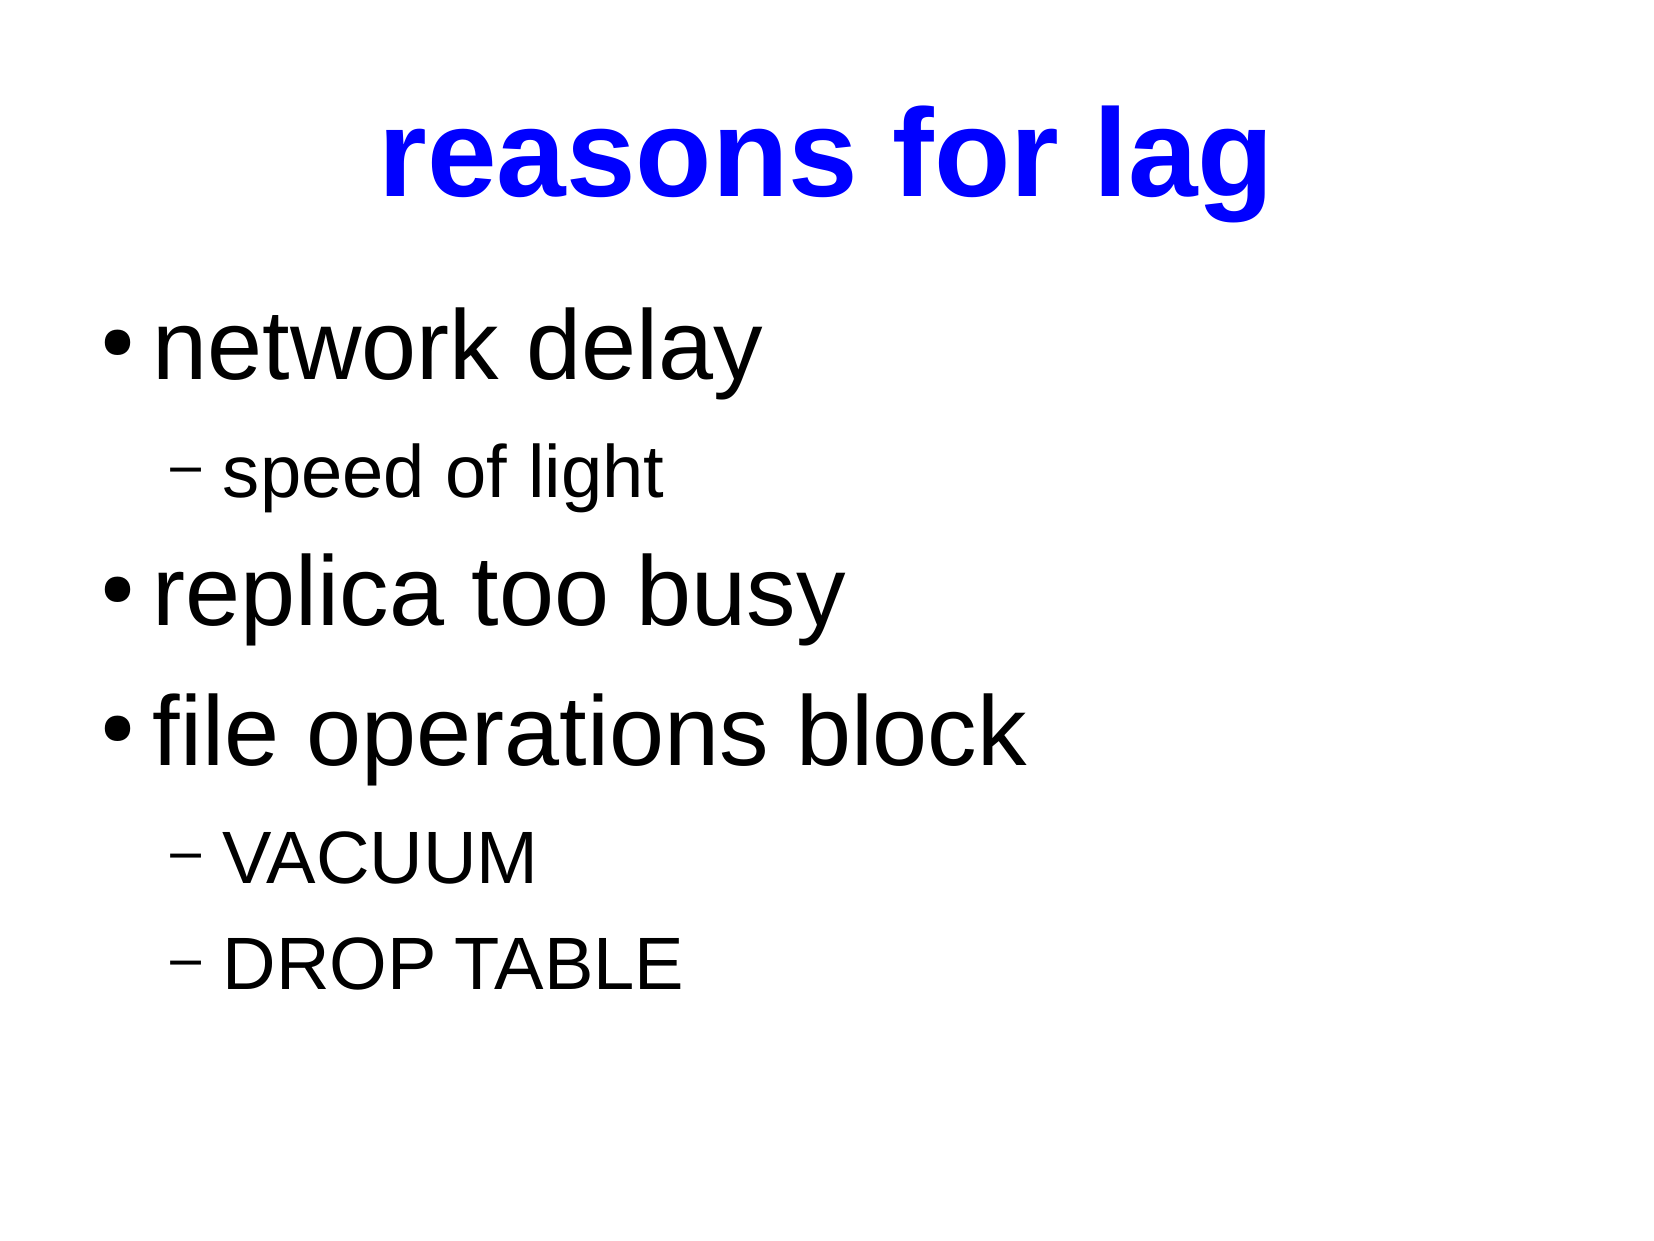

# reasons for lag
network delay
speed of light
replica too busy
file operations block
VACUUM
DROP TABLE